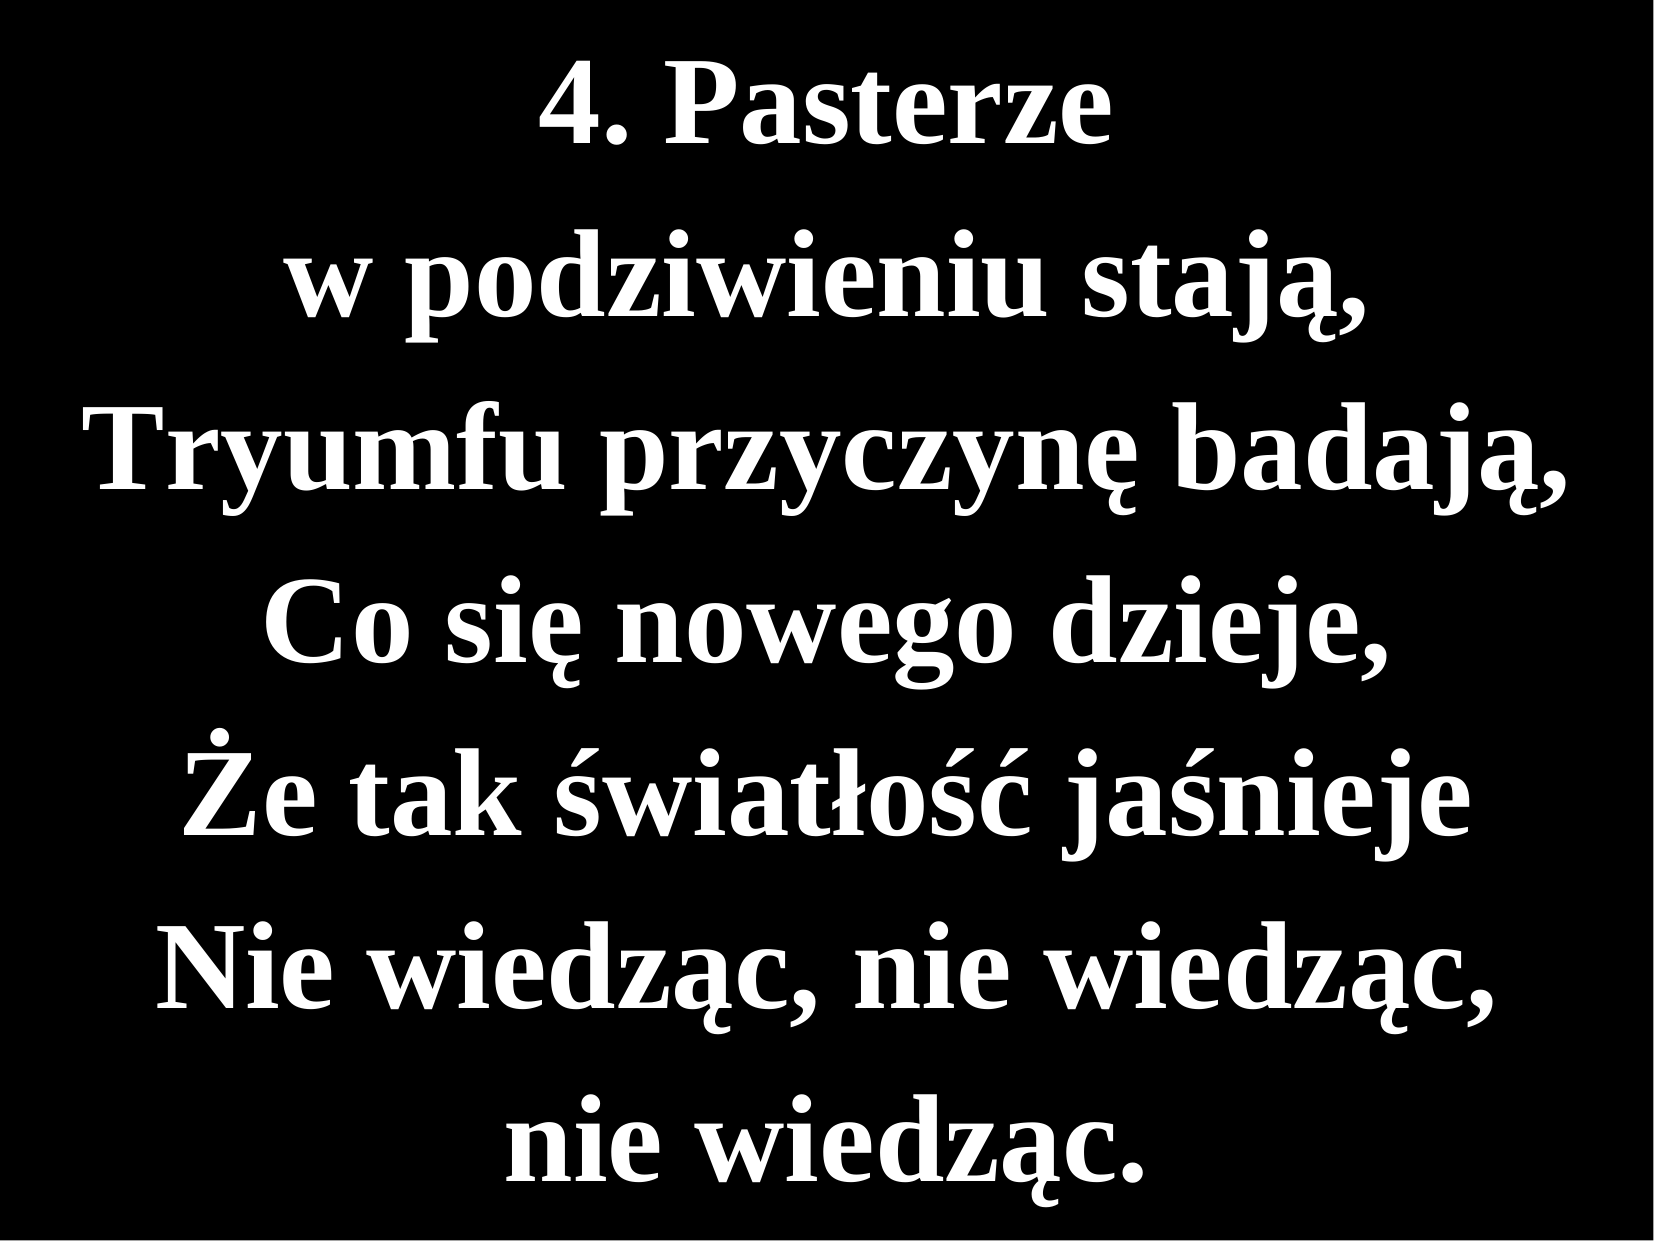

# 4. Pasterze ppp w podziwieniu stają, ppp Tryumfu przyczynę badają, ppp Co się nowego dzieje, ppp Że tak światłość jaśnieje ppp Nie wiedząc, nie wiedząc, ppp nie wiedząc.